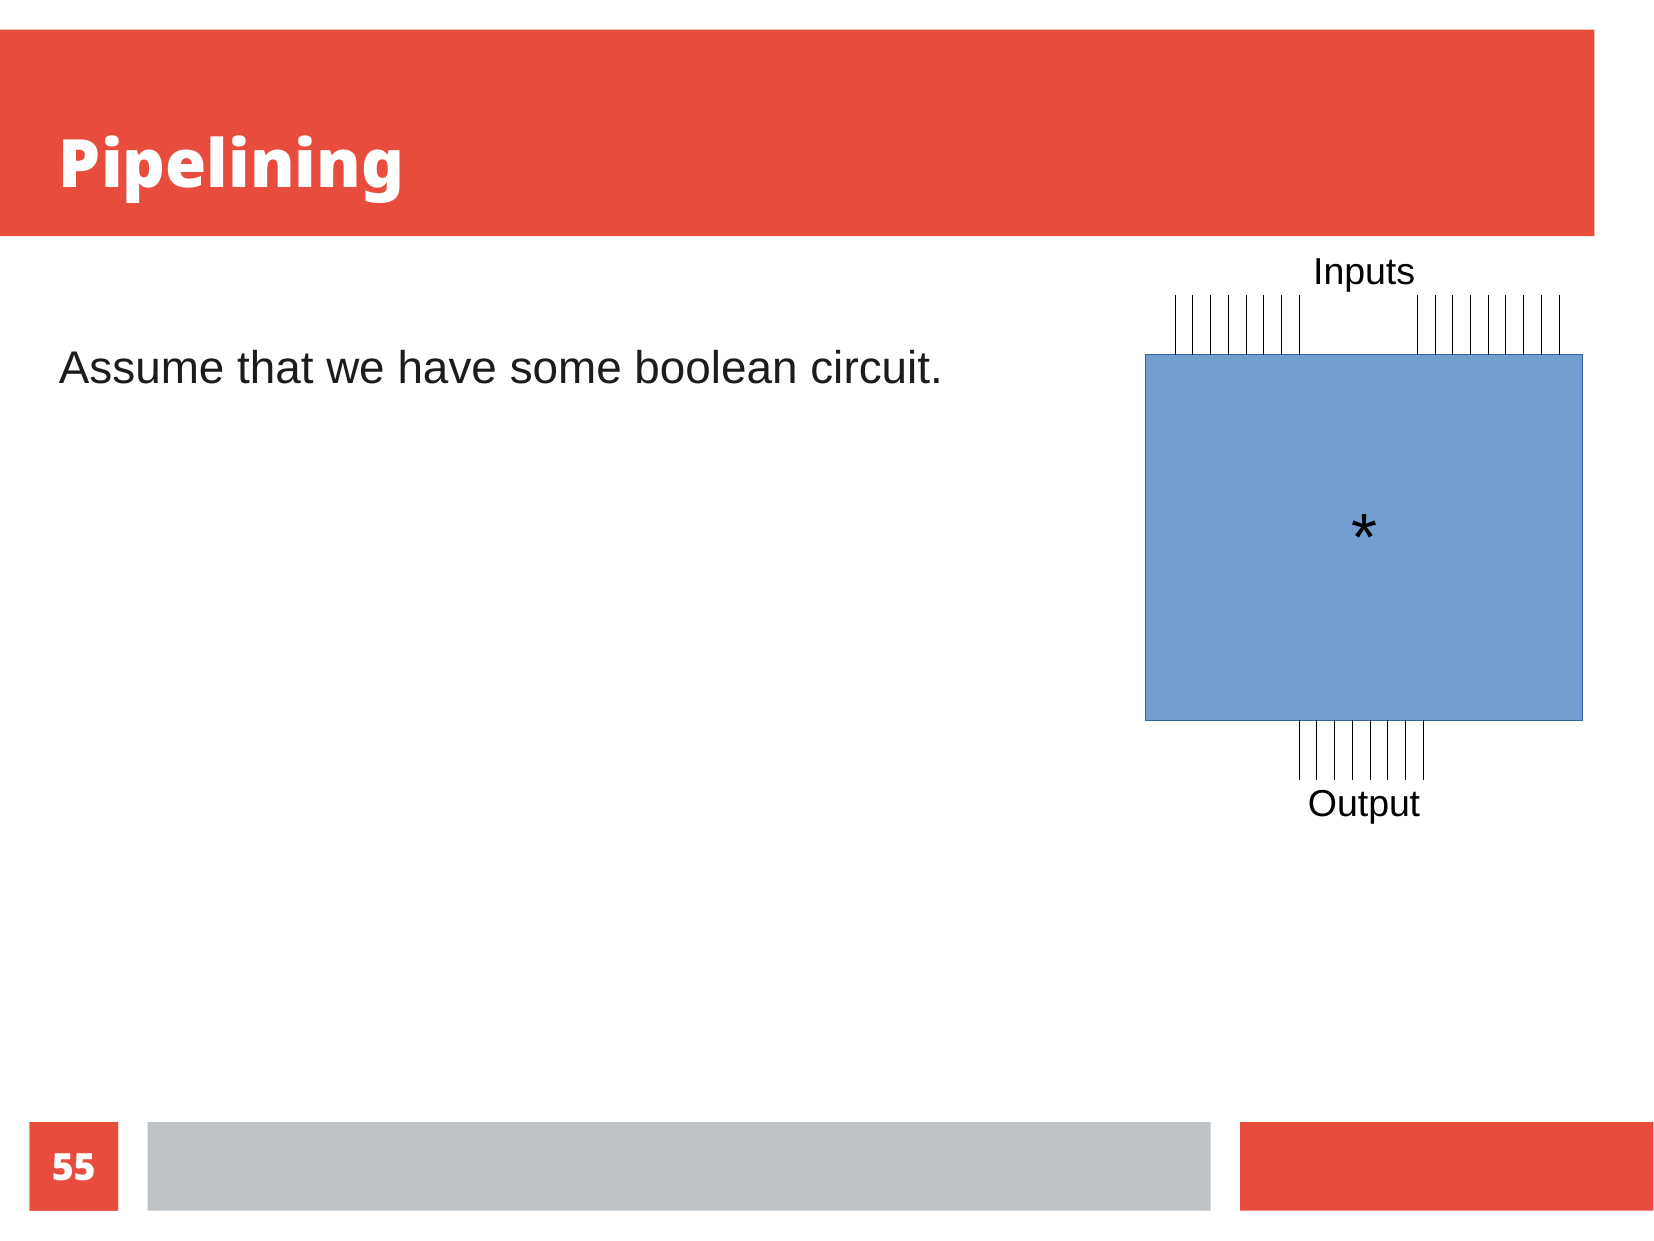

# Pipelining
Inputs
Assume that we have some boolean circuit.
*
Output
55